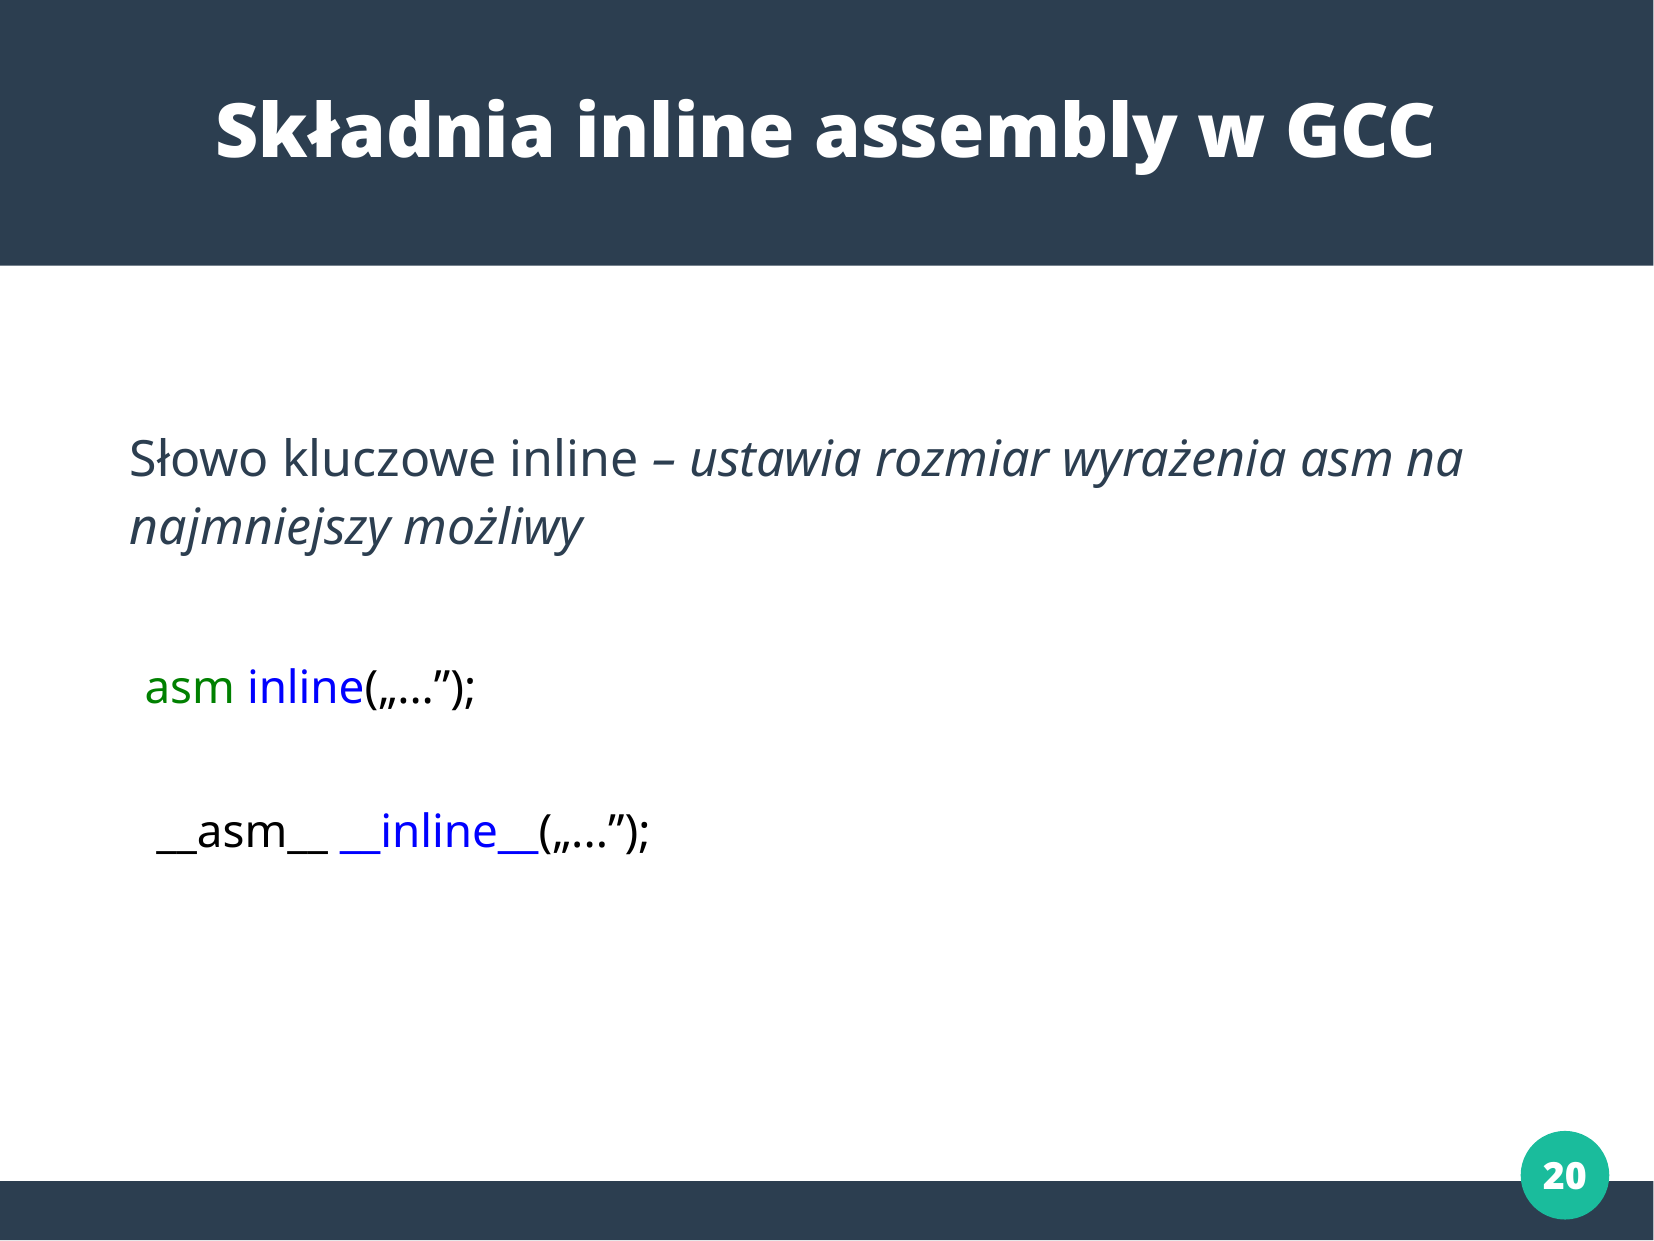

# Składnia inline assembly w GCC
Słowo kluczowe inline – ustawia rozmiar wyrażenia asm na najmniejszy możliwy
asm inline(„...”);
__asm__ __inline__(„...”);
20